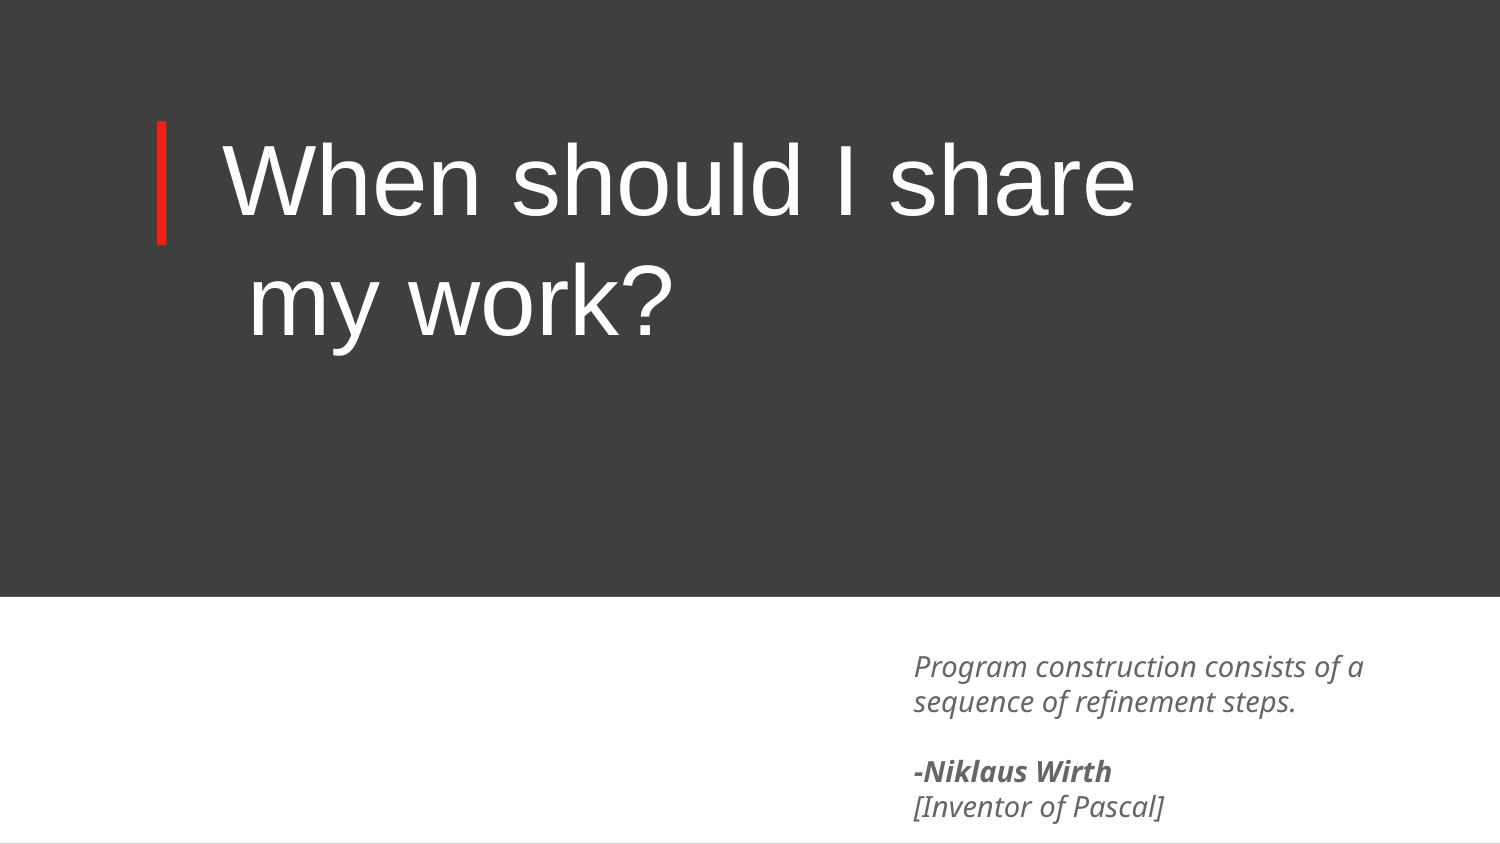

# When should I share my work?
Program construction consists of a sequence of refinement steps.
-Niklaus Wirth
[Inventor of Pascal]